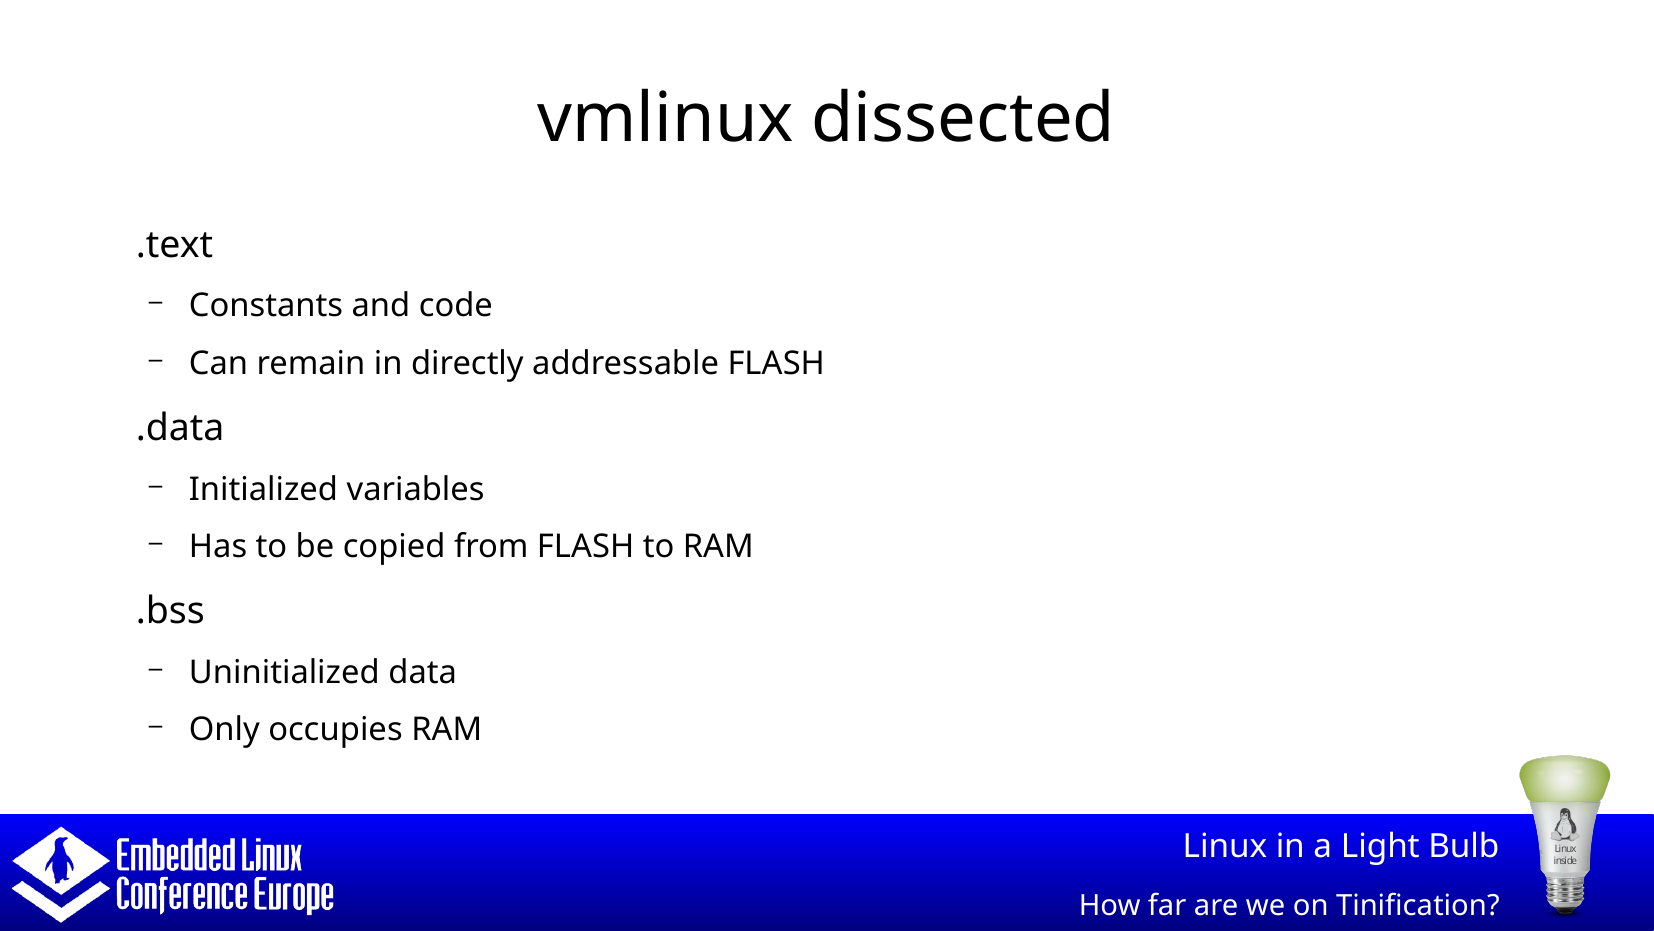

# vmlinux dissected
.text
Constants and code
Can remain in directly addressable FLASH
.data
Initialized variables
Has to be copied from FLASH to RAM
.bss
Uninitialized data
Only occupies RAM
Linux in a Light Bulb